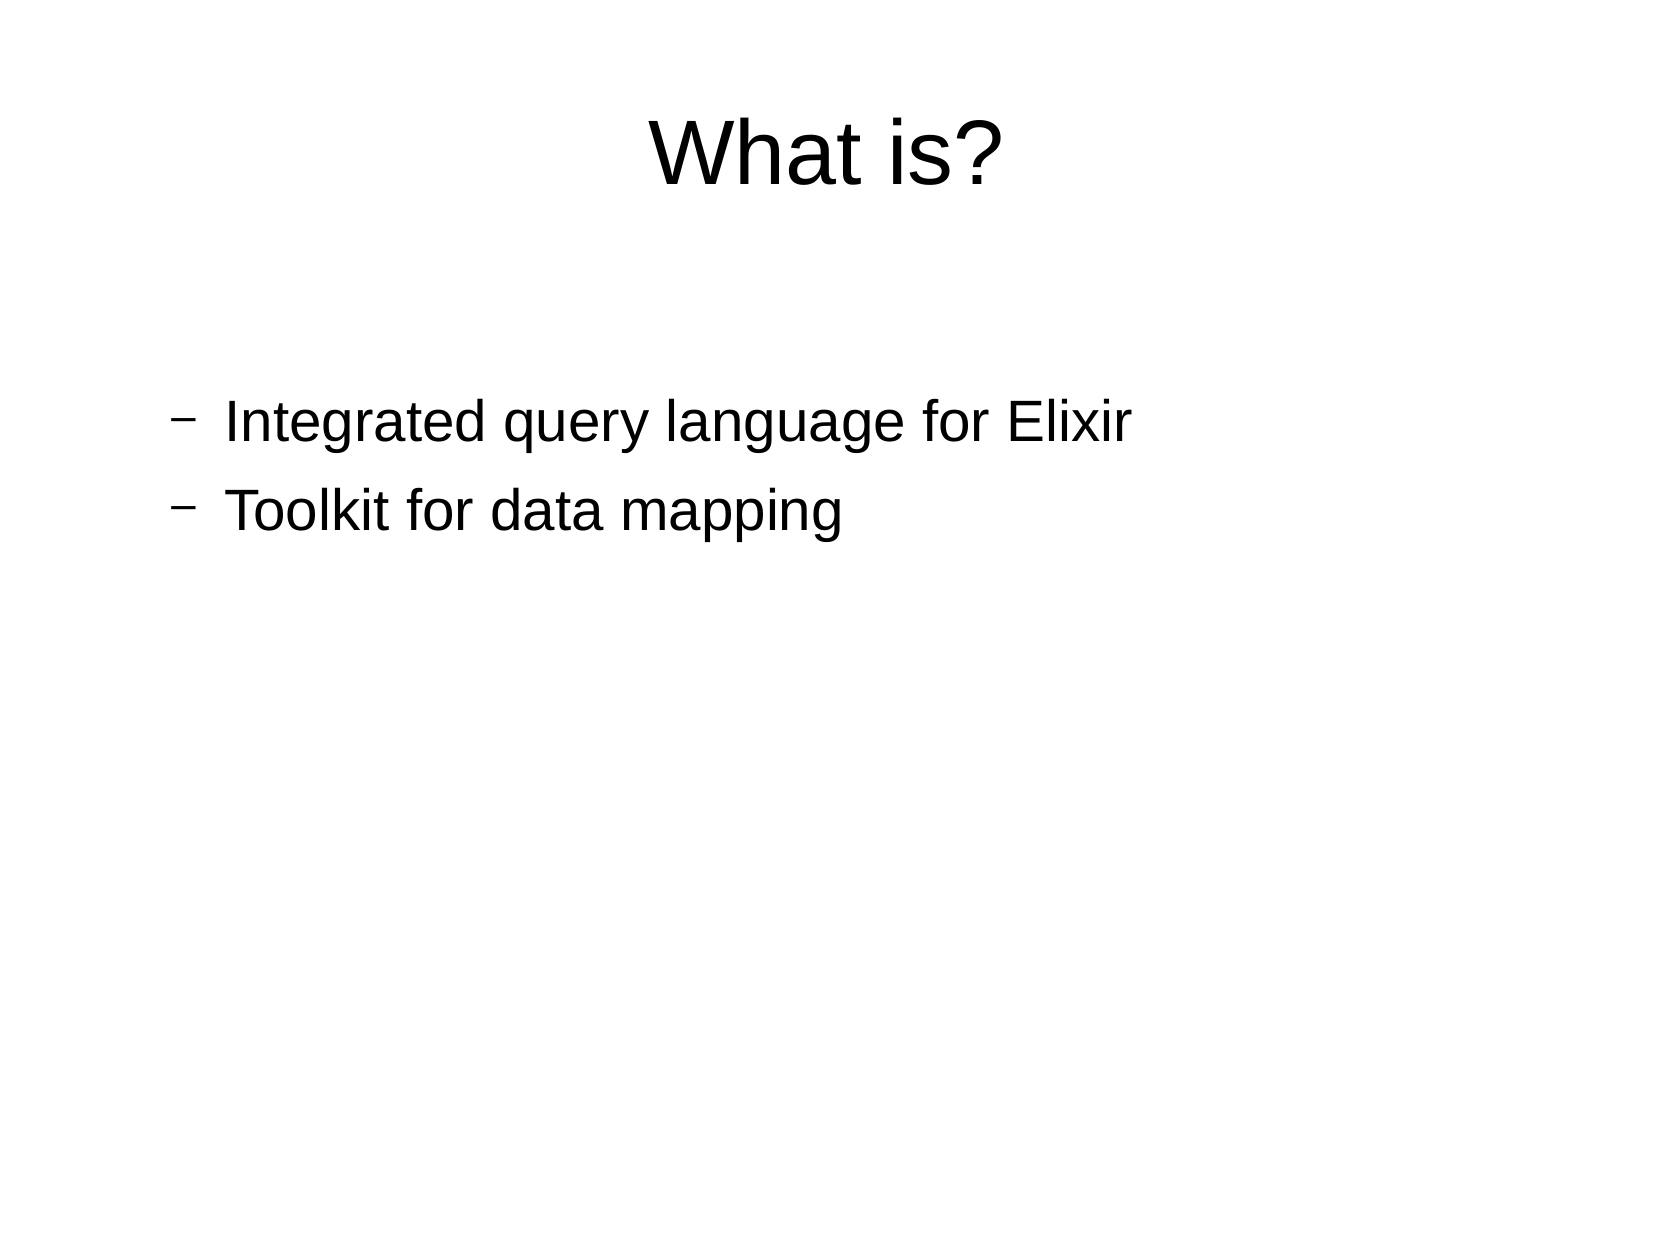

# What is?
Integrated query language for Elixir
Toolkit for data mapping